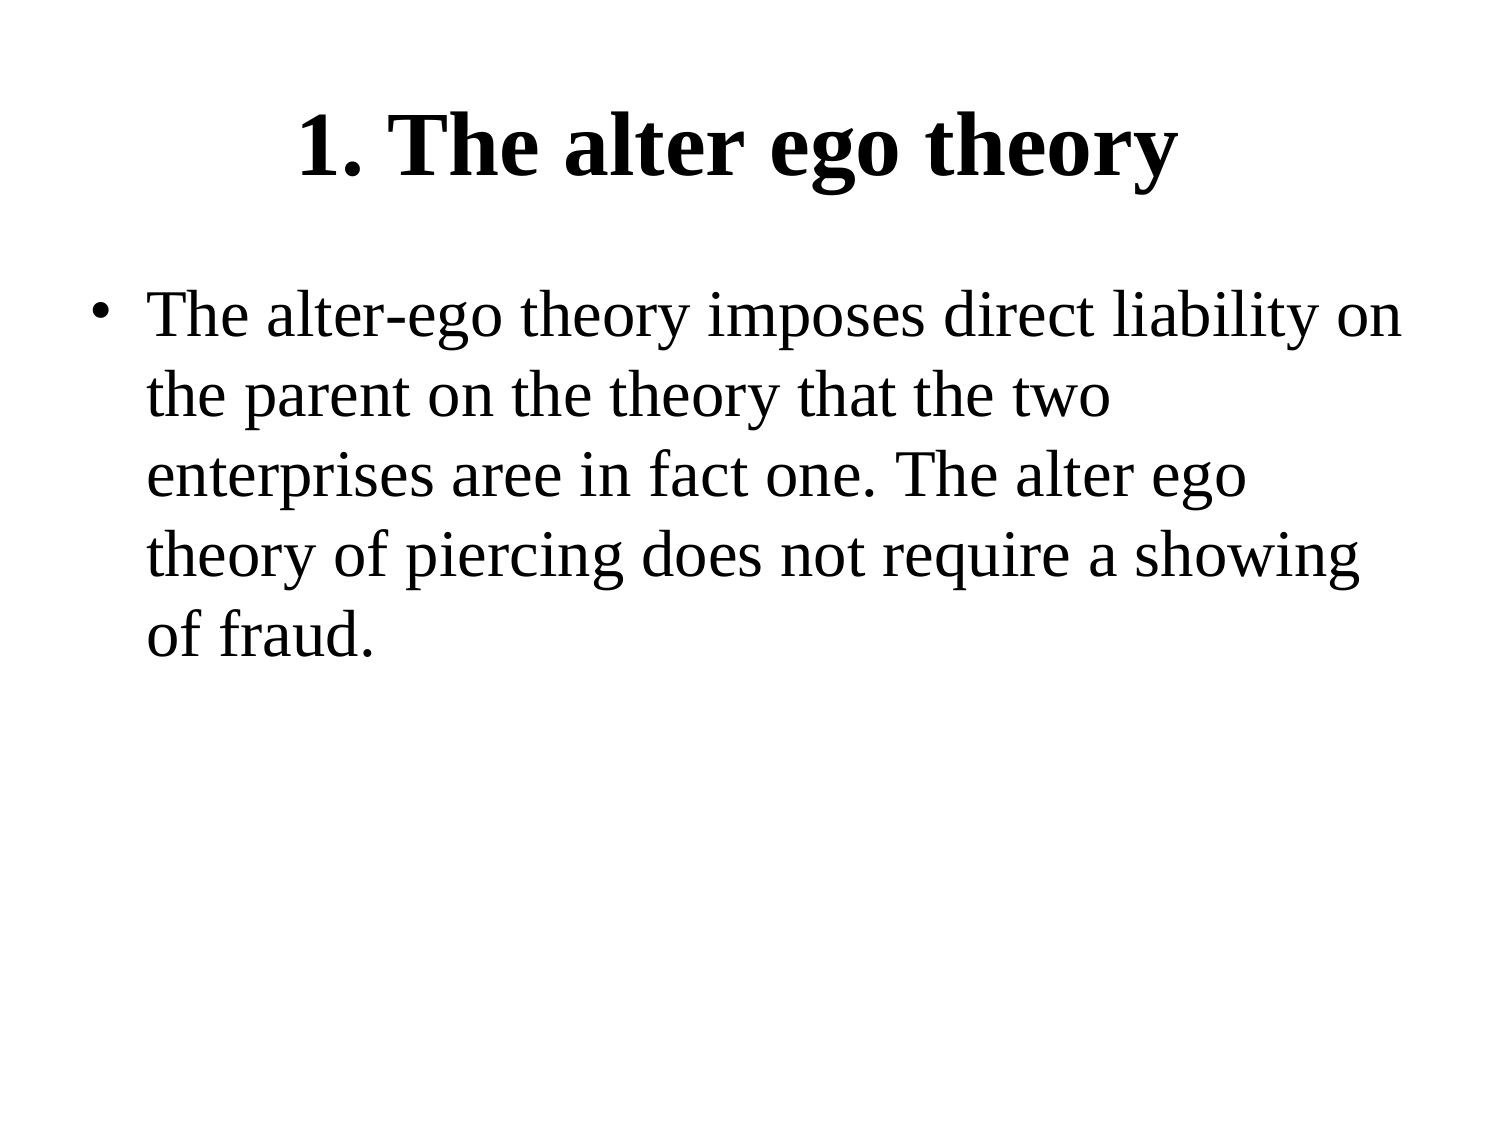

# 1. The alter ego theory
The alter-ego theory imposes direct liability on the parent on the theory that the two enterprises aree in fact one. The alter ego theory of piercing does not require a showing of fraud.